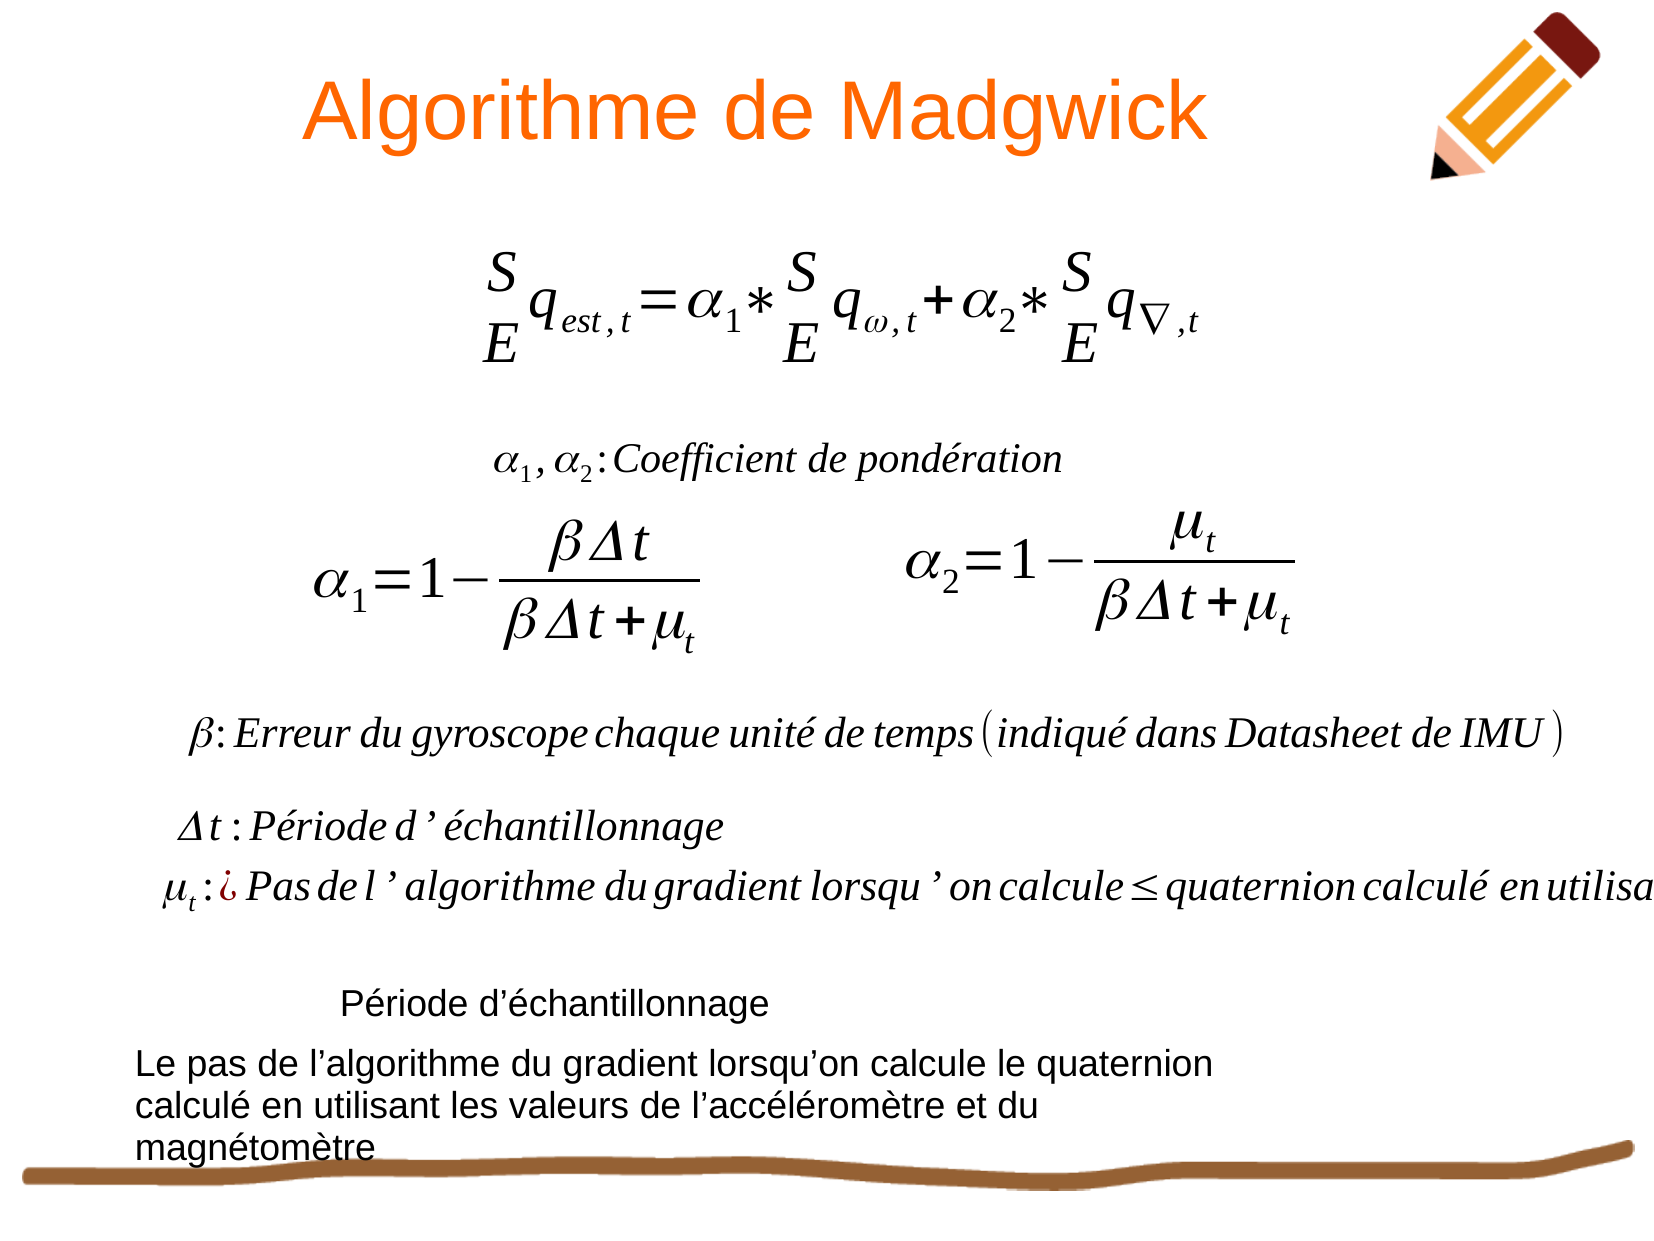

# Algorithme de Madgwick
Période d’échantillonnage
Le pas de l’algorithme du gradient lorsqu’on calcule le quaternion calculé en utilisant les valeurs de l’accéléromètre et du magnétomètre